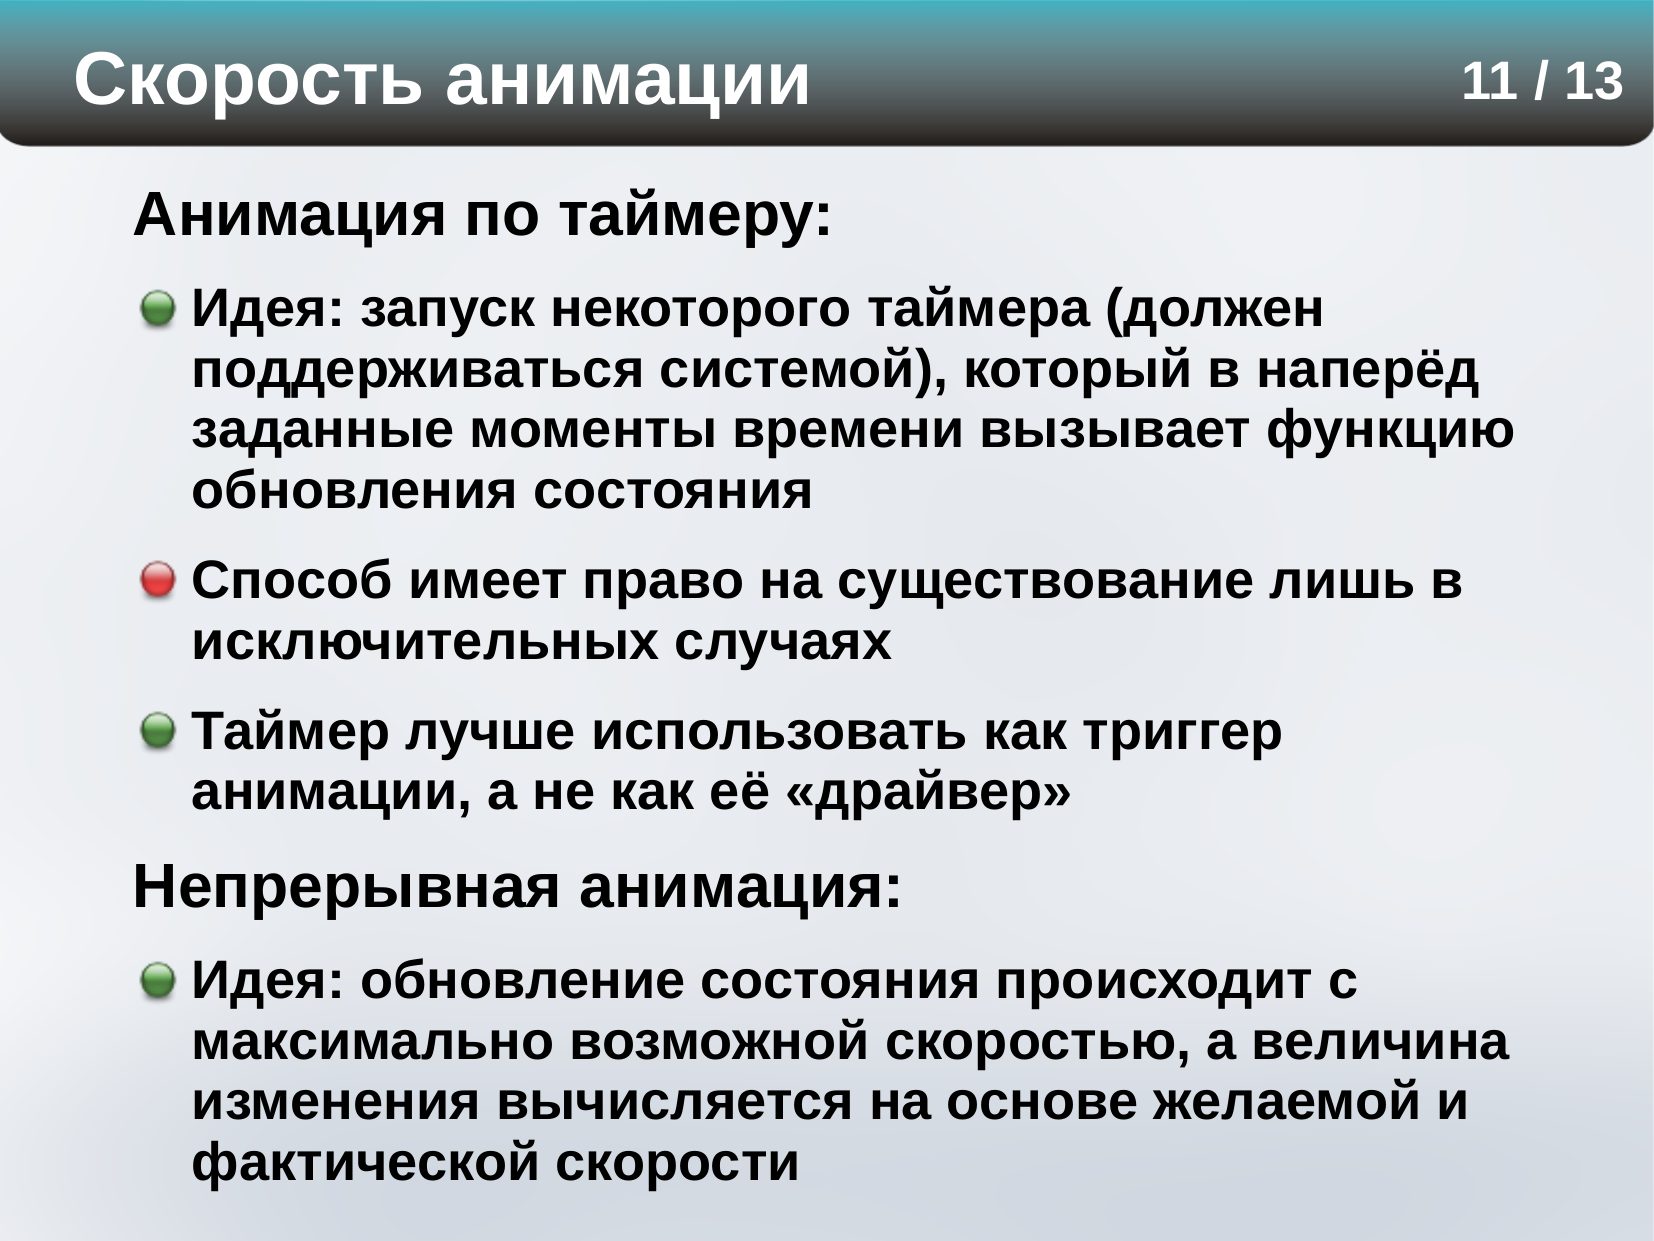

Скорость анимации
Анимация по таймеру:
Идея: запуск некоторого таймера (должен поддерживаться системой), который в наперёд заданные моменты времени вызывает функцию обновления состояния
Способ имеет право на существование лишь в исключительных случаях
Таймер лучше использовать как триггер анимации, а не как её «драйвер»
Непрерывная анимация:
Идея: обновление состояния происходит с максимально возможной скоростью, а величина изменения вычисляется на основе желаемой и фактической скорости